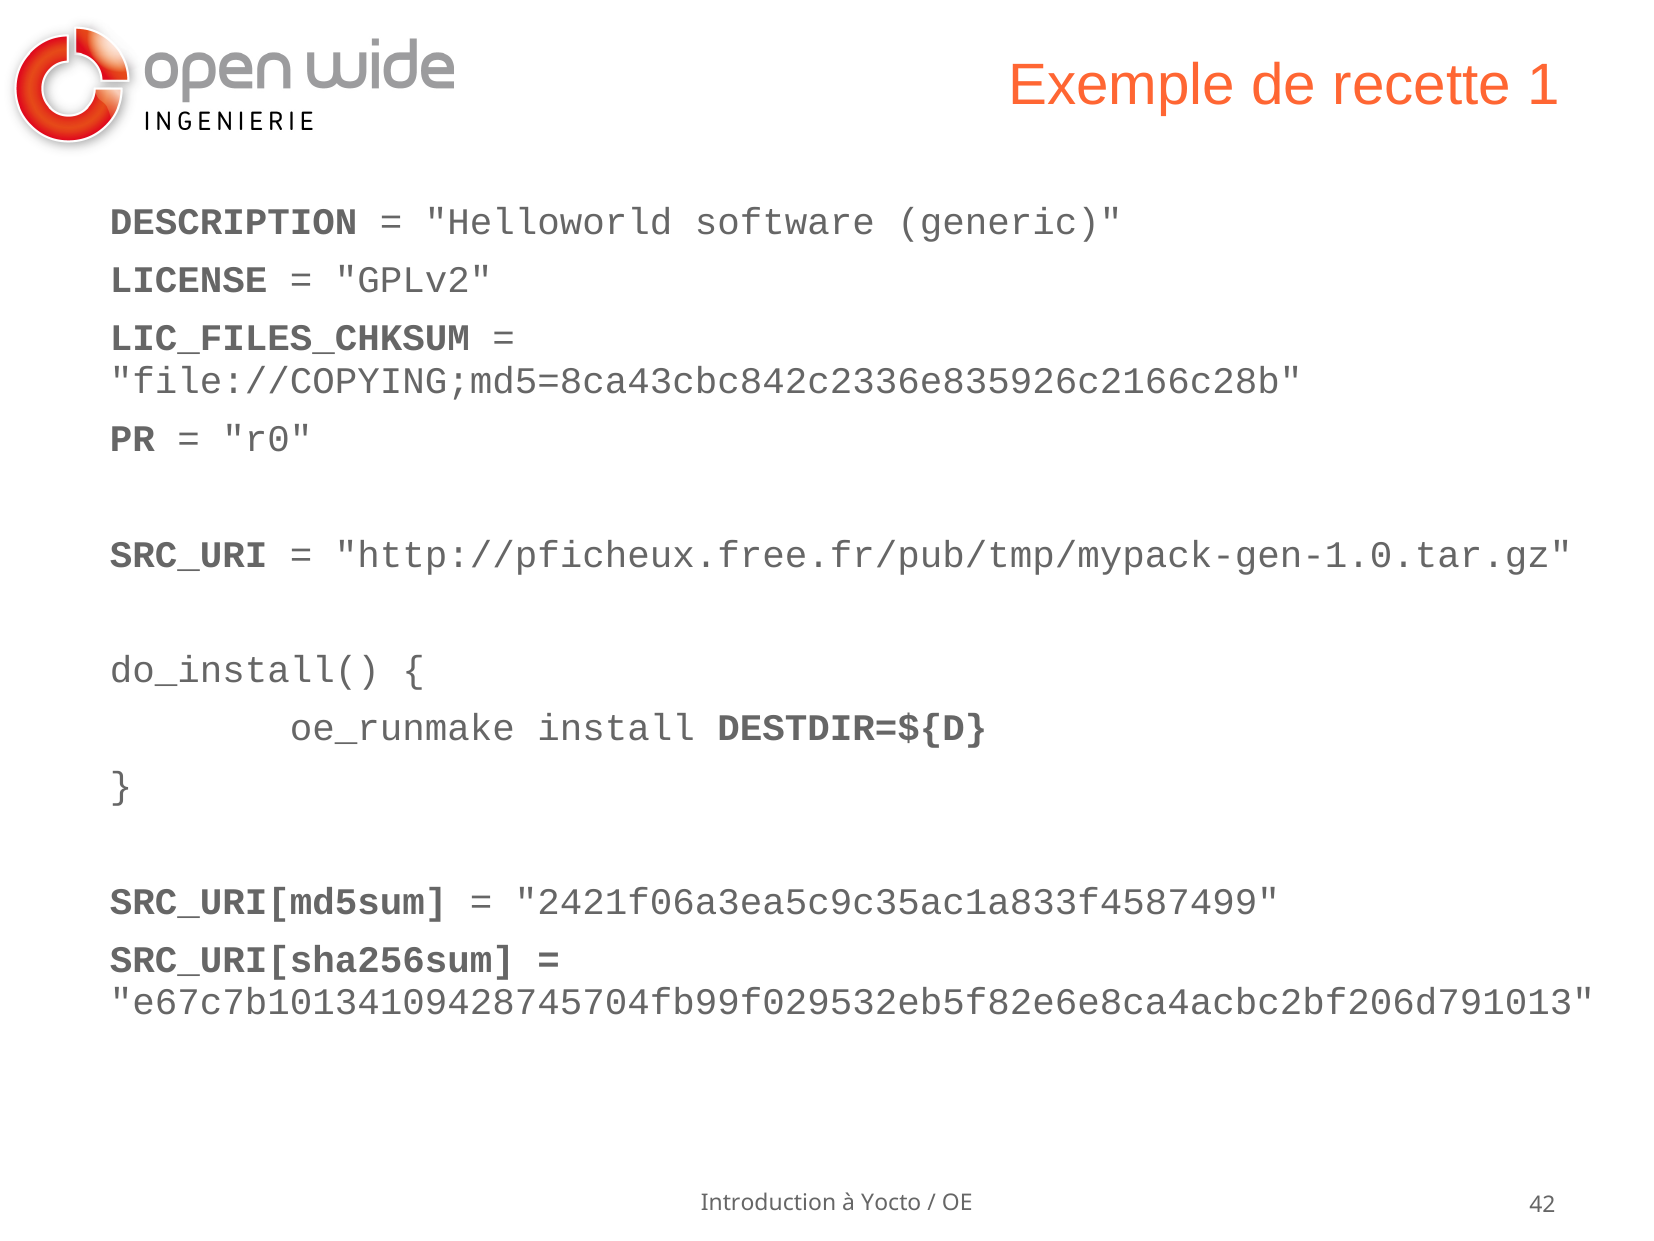

# Exemple de recette 1
DESCRIPTION = "Helloworld software (generic)"
LICENSE = "GPLv2"
LIC_FILES_CHKSUM = "file://COPYING;md5=8ca43cbc842c2336e835926c2166c28b"
PR = "r0"
SRC_URI = "http://pficheux.free.fr/pub/tmp/mypack-gen-1.0.tar.gz"
do_install() {
 oe_runmake install DESTDIR=${D}
}
SRC_URI[md5sum] = "2421f06a3ea5c9c35ac1a833f4587499"
SRC_URI[sha256sum] = "e67c7b10134109428745704fb99f029532eb5f82e6e8ca4acbc2bf206d791013"